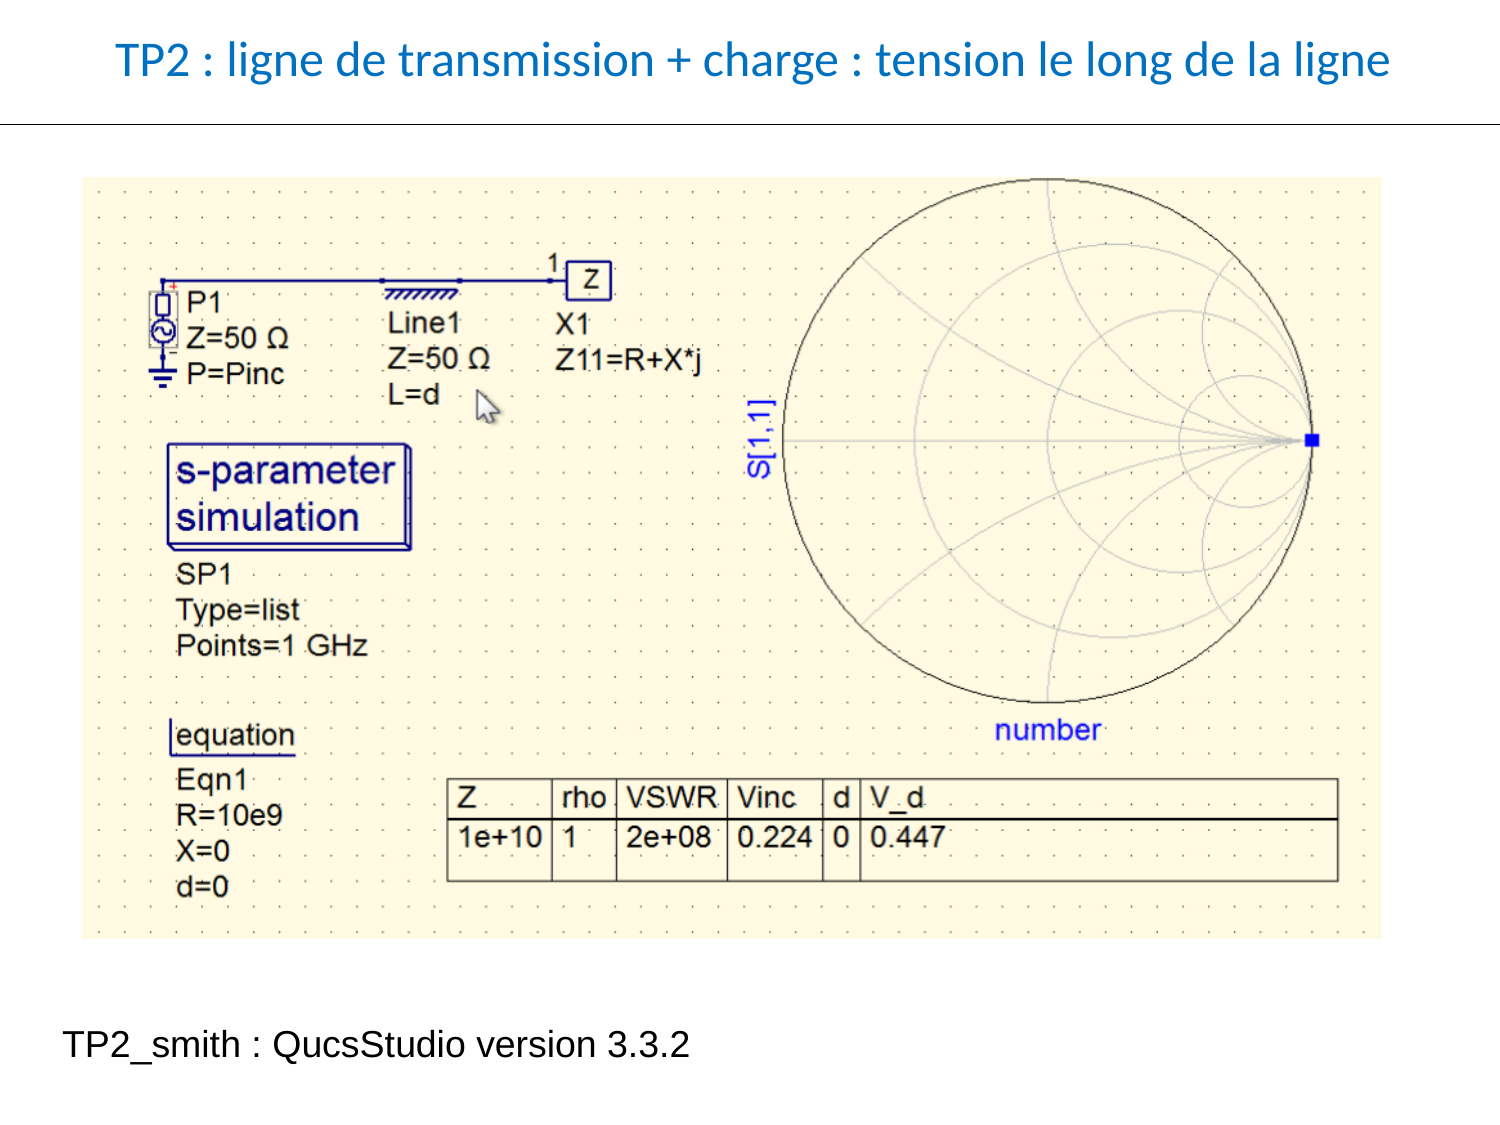

TP2 : ligne de transmission + charge : tension le long de la ligne
TP2_smith : QucsStudio version 3.3.2